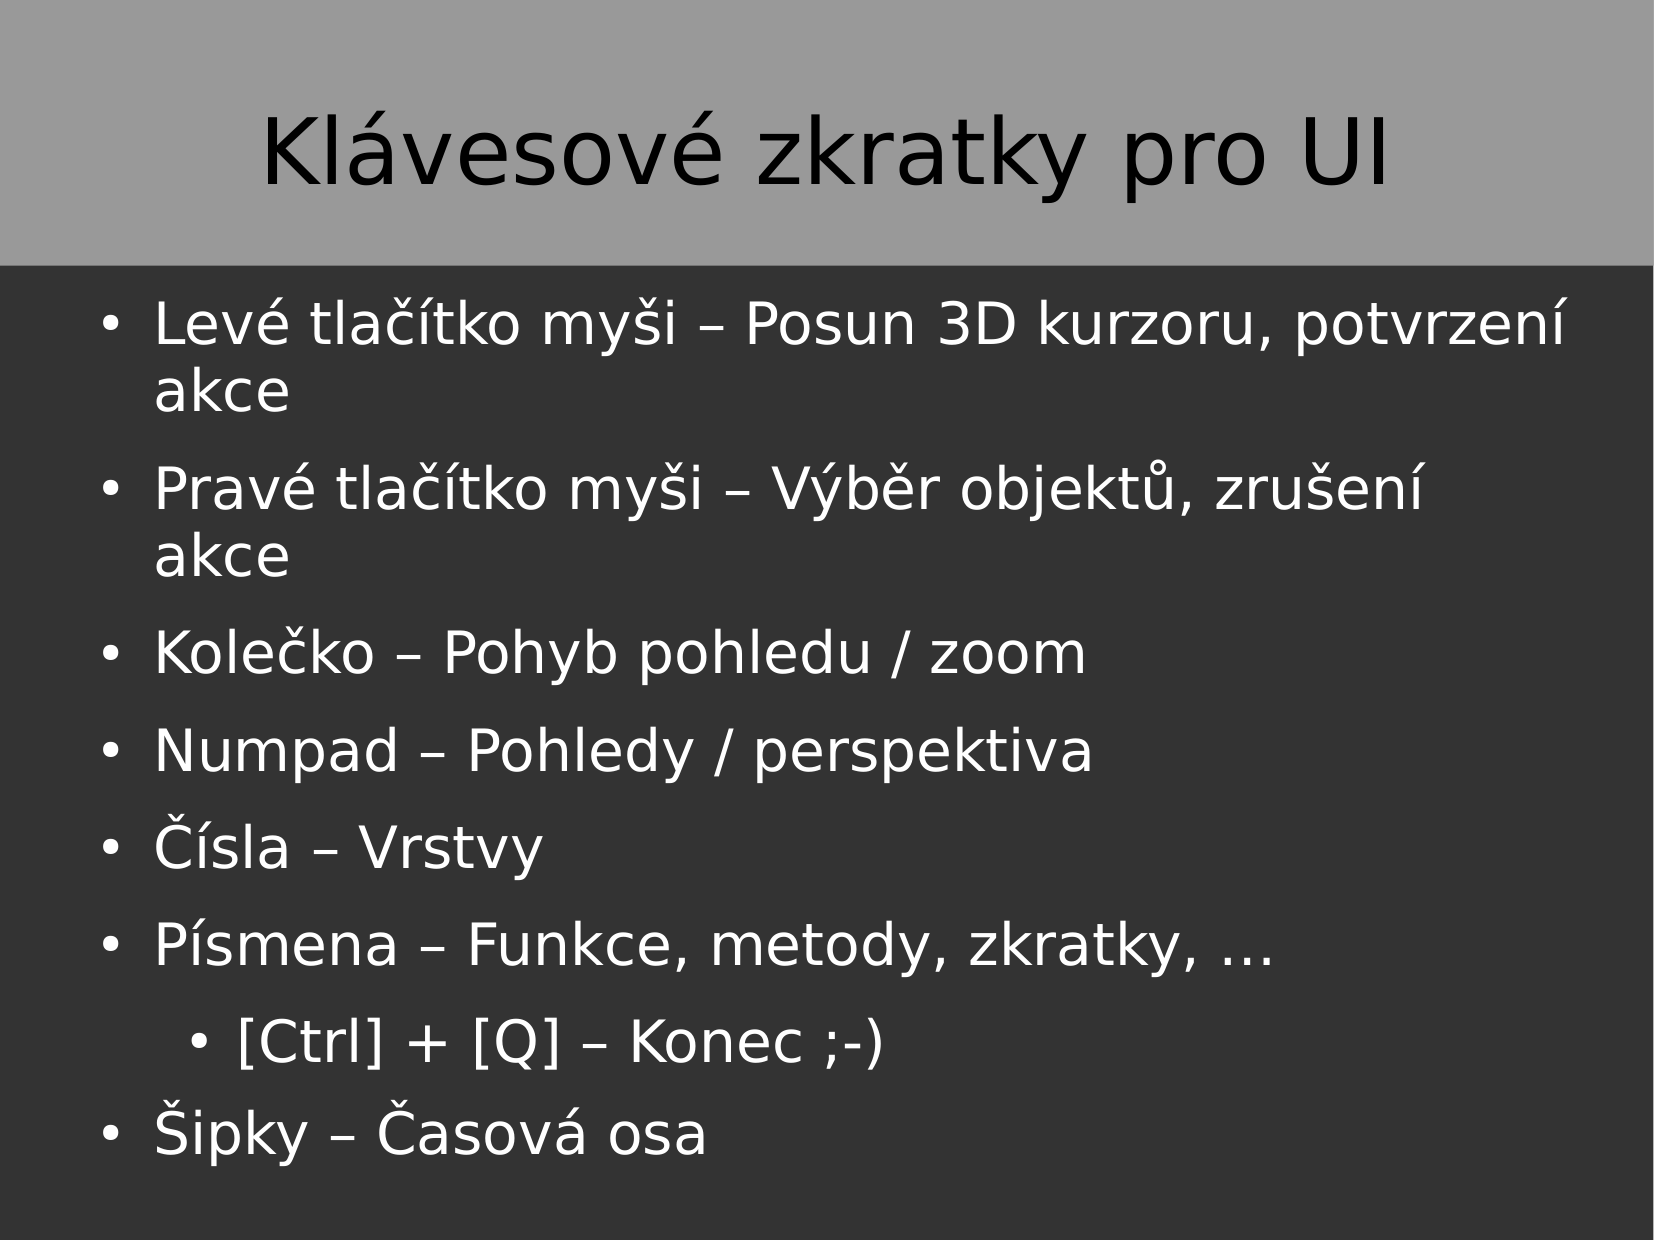

# Klávesové zkratky pro UI
Levé tlačítko myši – Posun 3D kurzoru, potvrzení akce
Pravé tlačítko myši – Výběr objektů, zrušení akce
Kolečko – Pohyb pohledu / zoom
Numpad – Pohledy / perspektiva
Čísla – Vrstvy
Písmena – Funkce, metody, zkratky, …
[Ctrl] + [Q] – Konec ;-)
Šipky – Časová osa